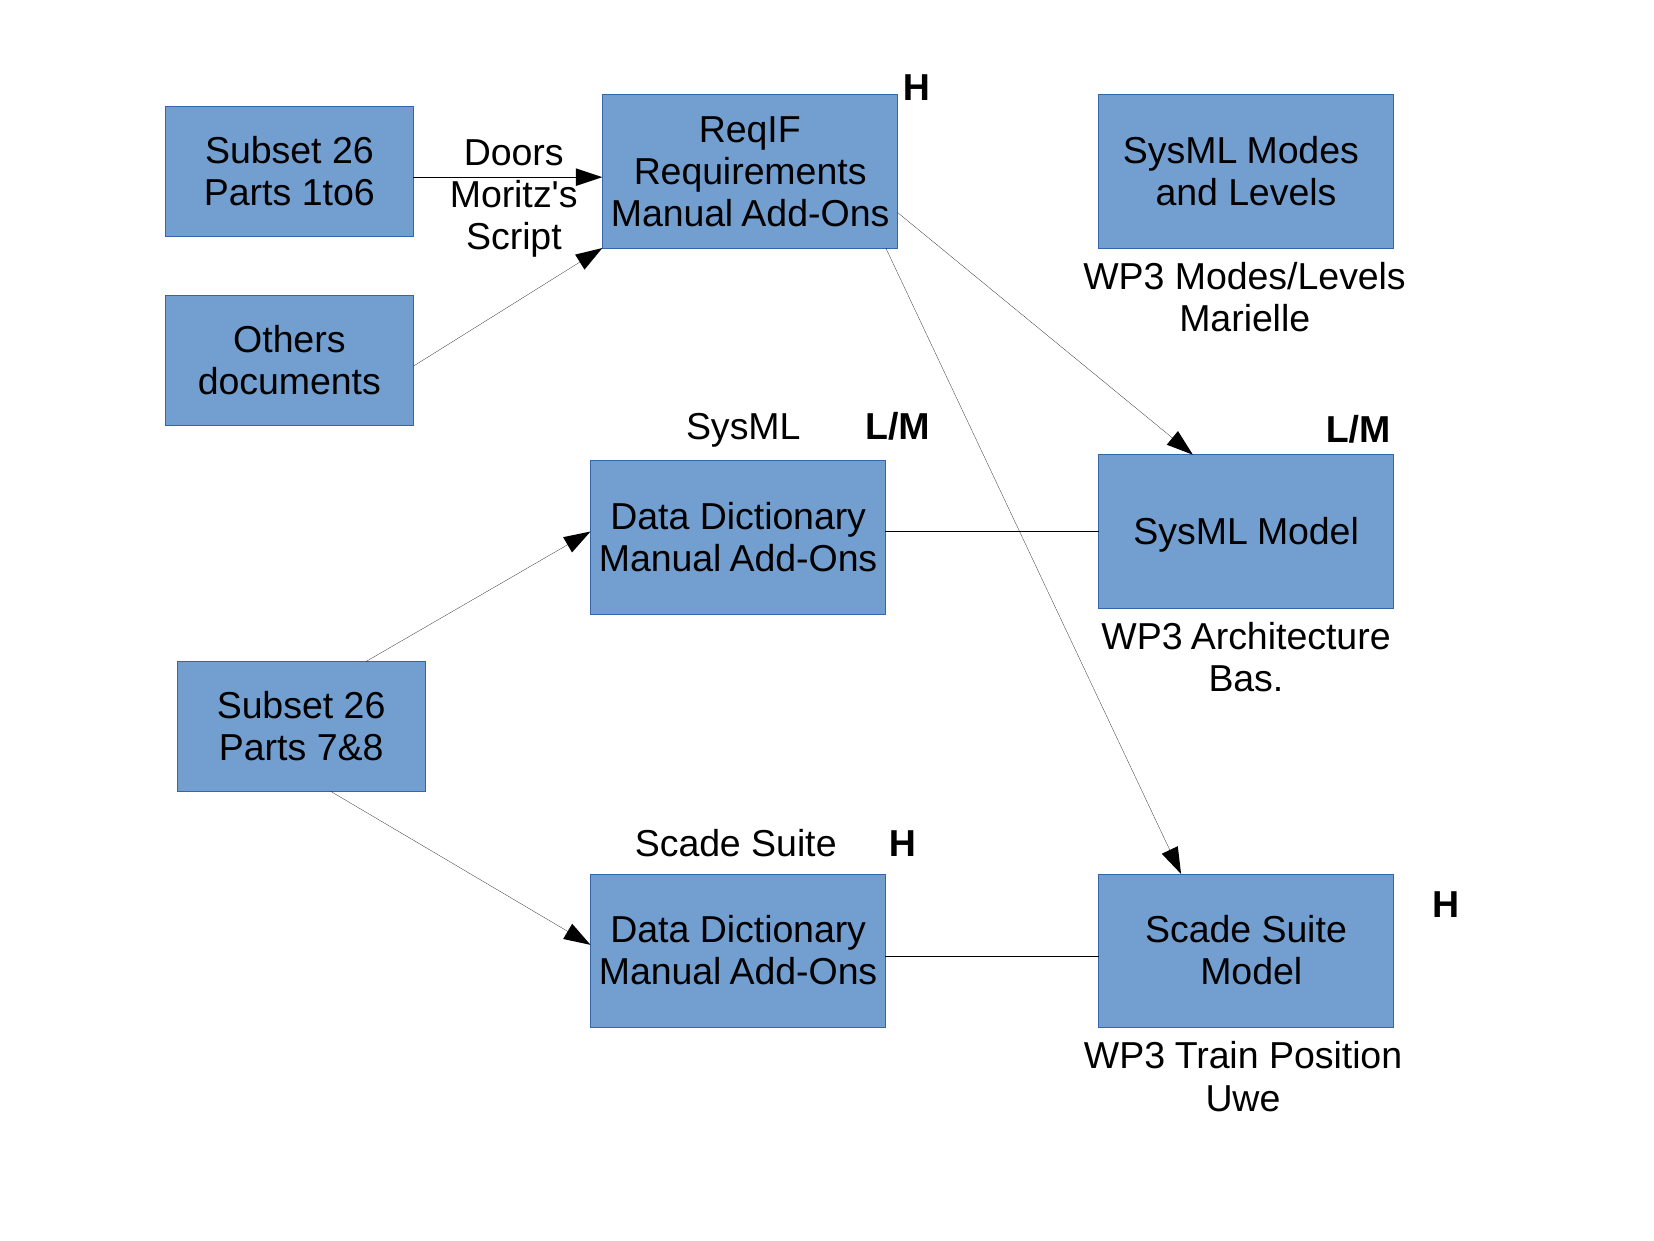

H
ReqIF
Requirements
Manual Add-Ons
SysML Modes
and Levels
Subset 26
Parts 1to6
Doors
Moritz's Script
WP3 Modes/Levels
Marielle
Others
documents
SysML
L/M
L/M
SysML Model
Data Dictionary
Manual Add-Ons
WP3 Architecture
Bas.
Subset 26
Parts 7&8
Scade Suite
H
Data Dictionary
Manual Add-Ons
Scade Suite
 Model
H
WP3 Train Position
Uwe